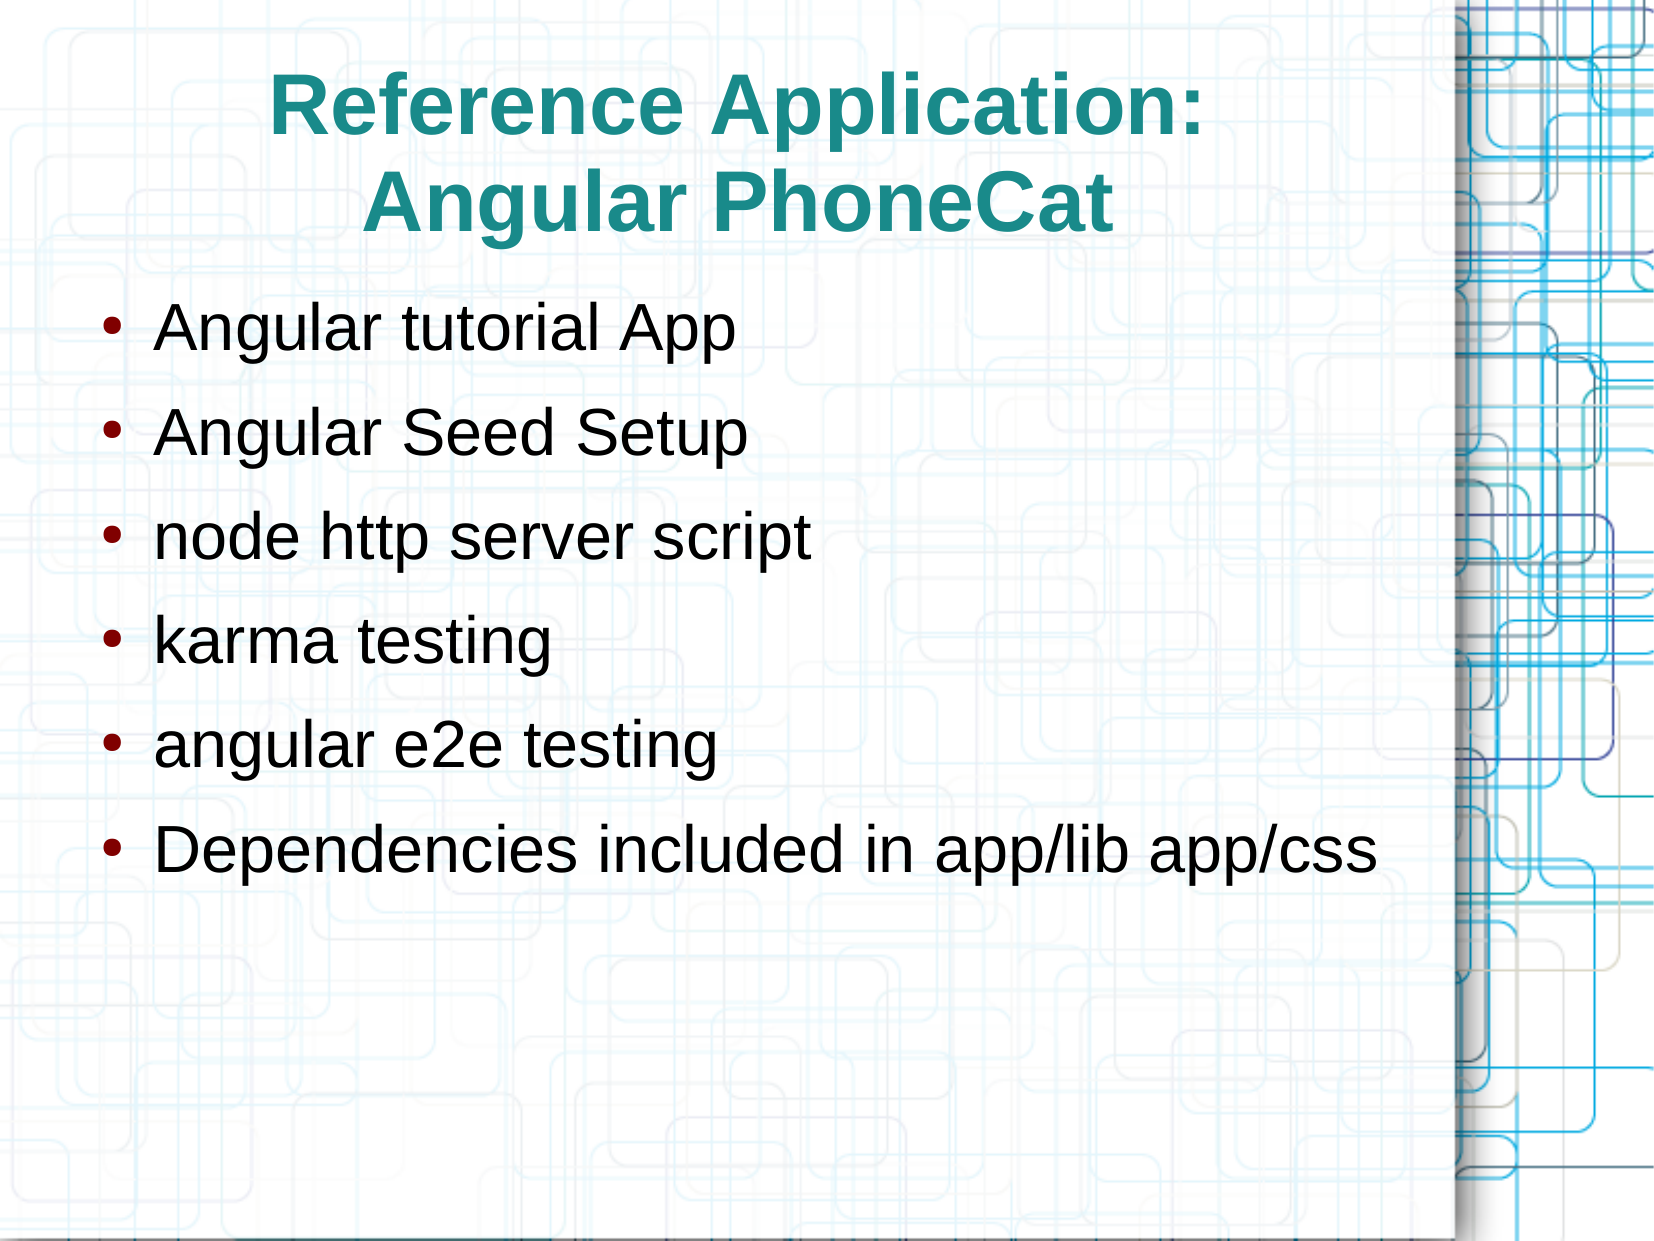

# Reference Application: Angular PhoneCat
Angular tutorial App
Angular Seed Setup
node http server script
karma testing
angular e2e testing
Dependencies included in app/lib app/css